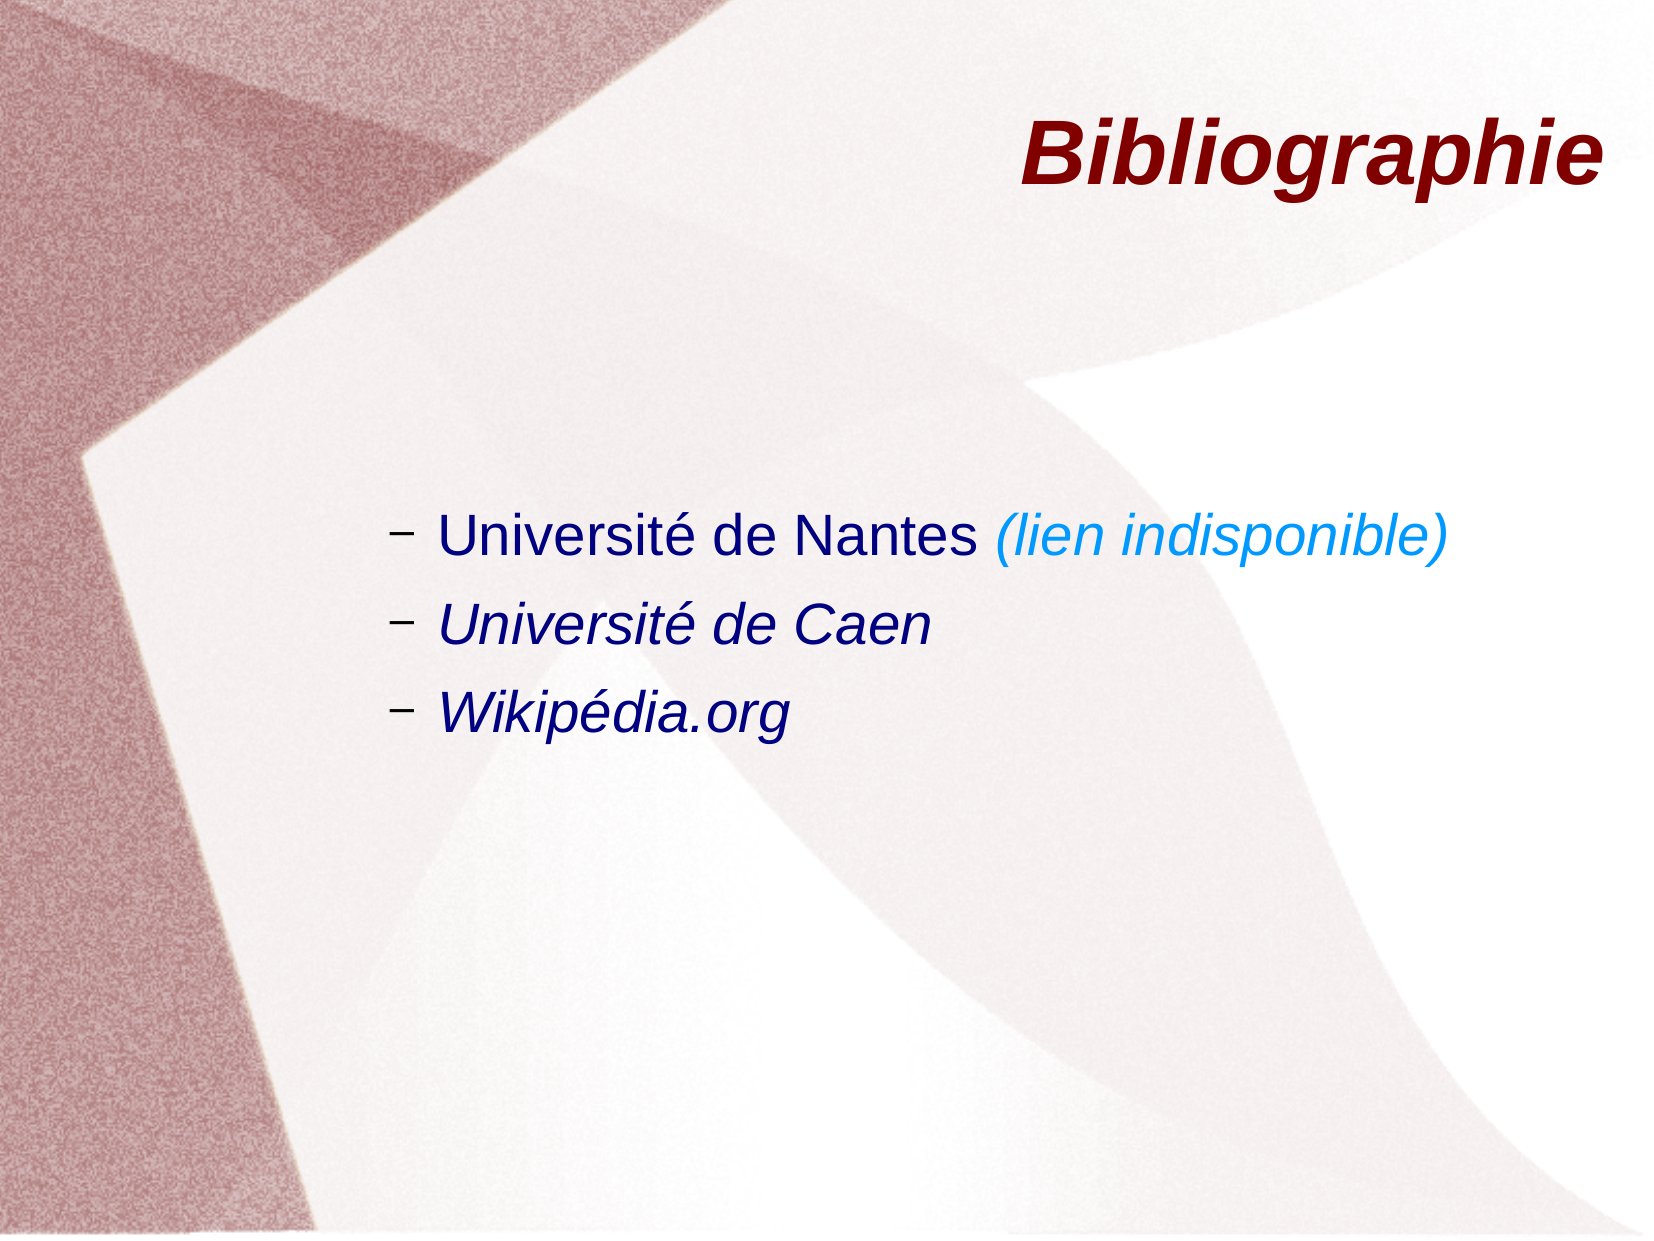

# Bibliographie
Université de Nantes (lien indisponible)
Université de Caen
Wikipédia.org